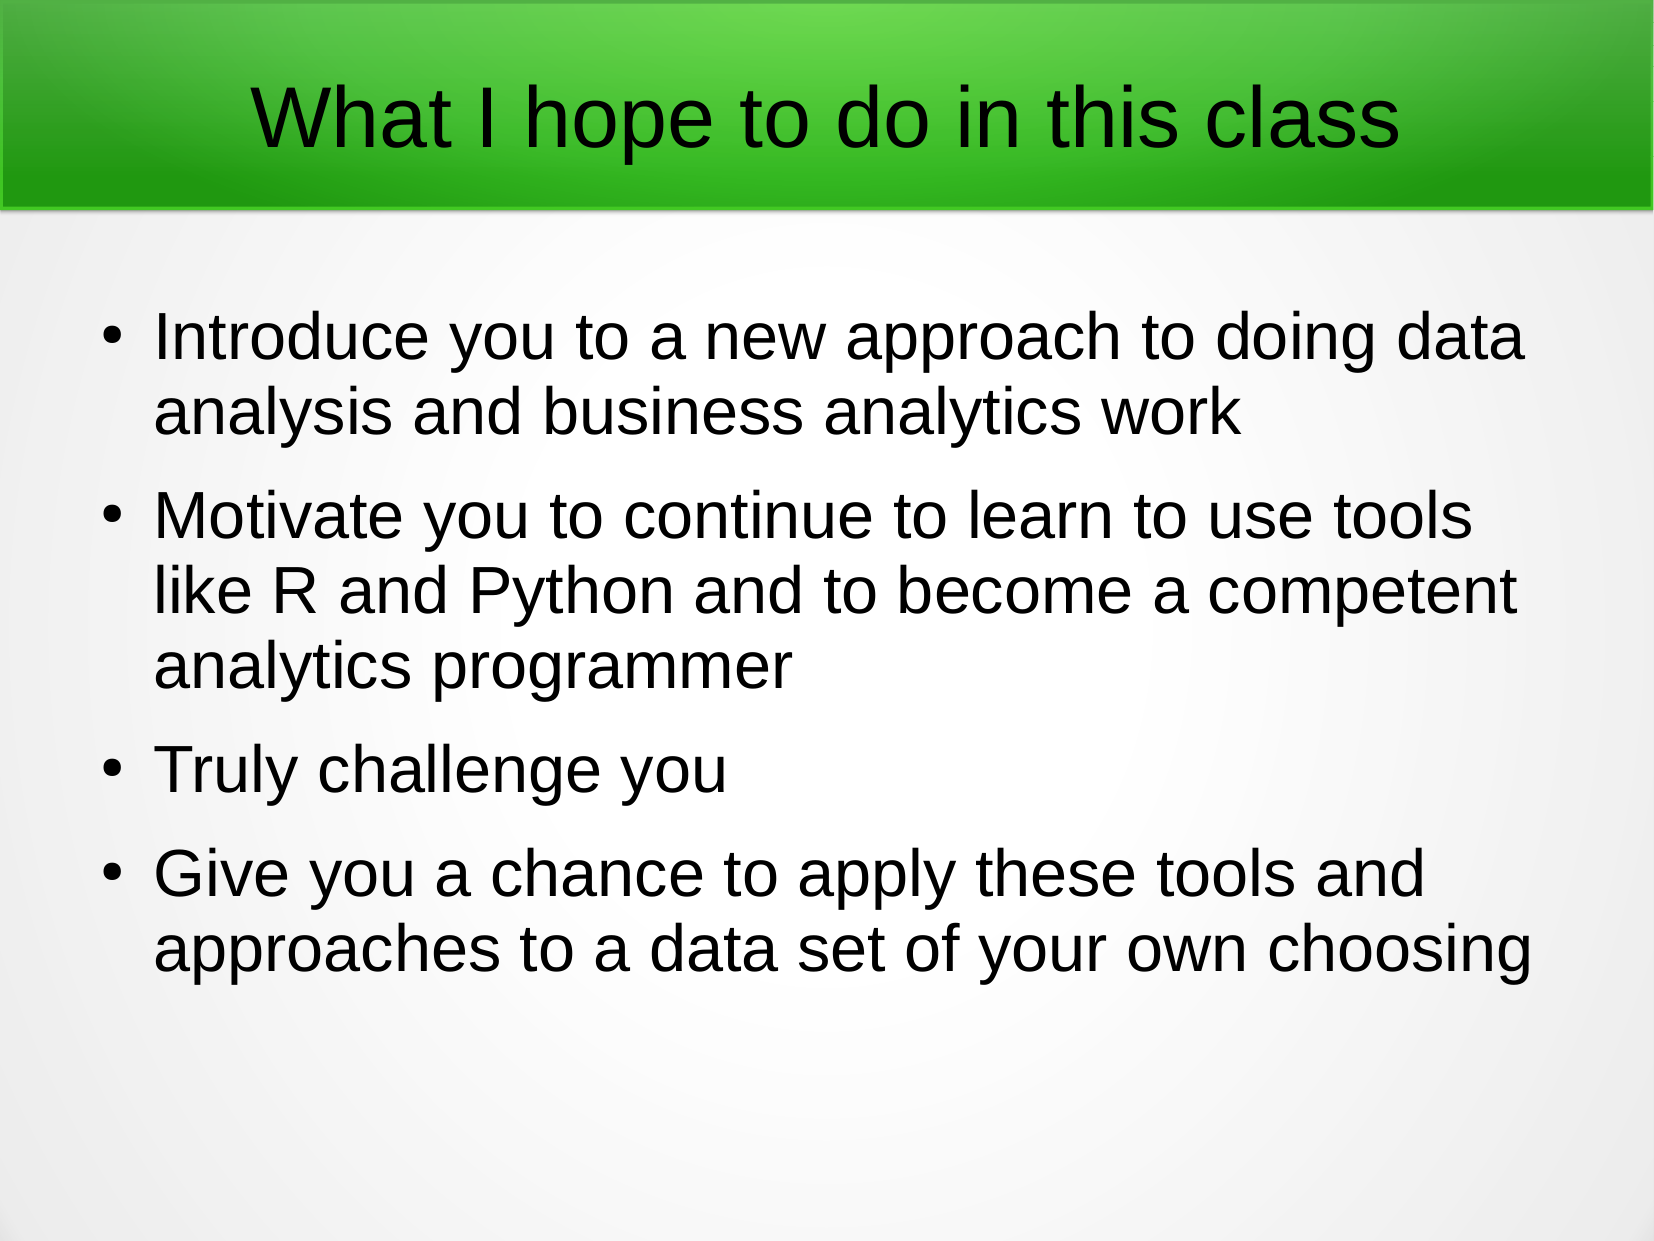

# What I hope to do in this class
Introduce you to a new approach to doing data analysis and business analytics work
Motivate you to continue to learn to use tools like R and Python and to become a competent analytics programmer
Truly challenge you
Give you a chance to apply these tools and approaches to a data set of your own choosing